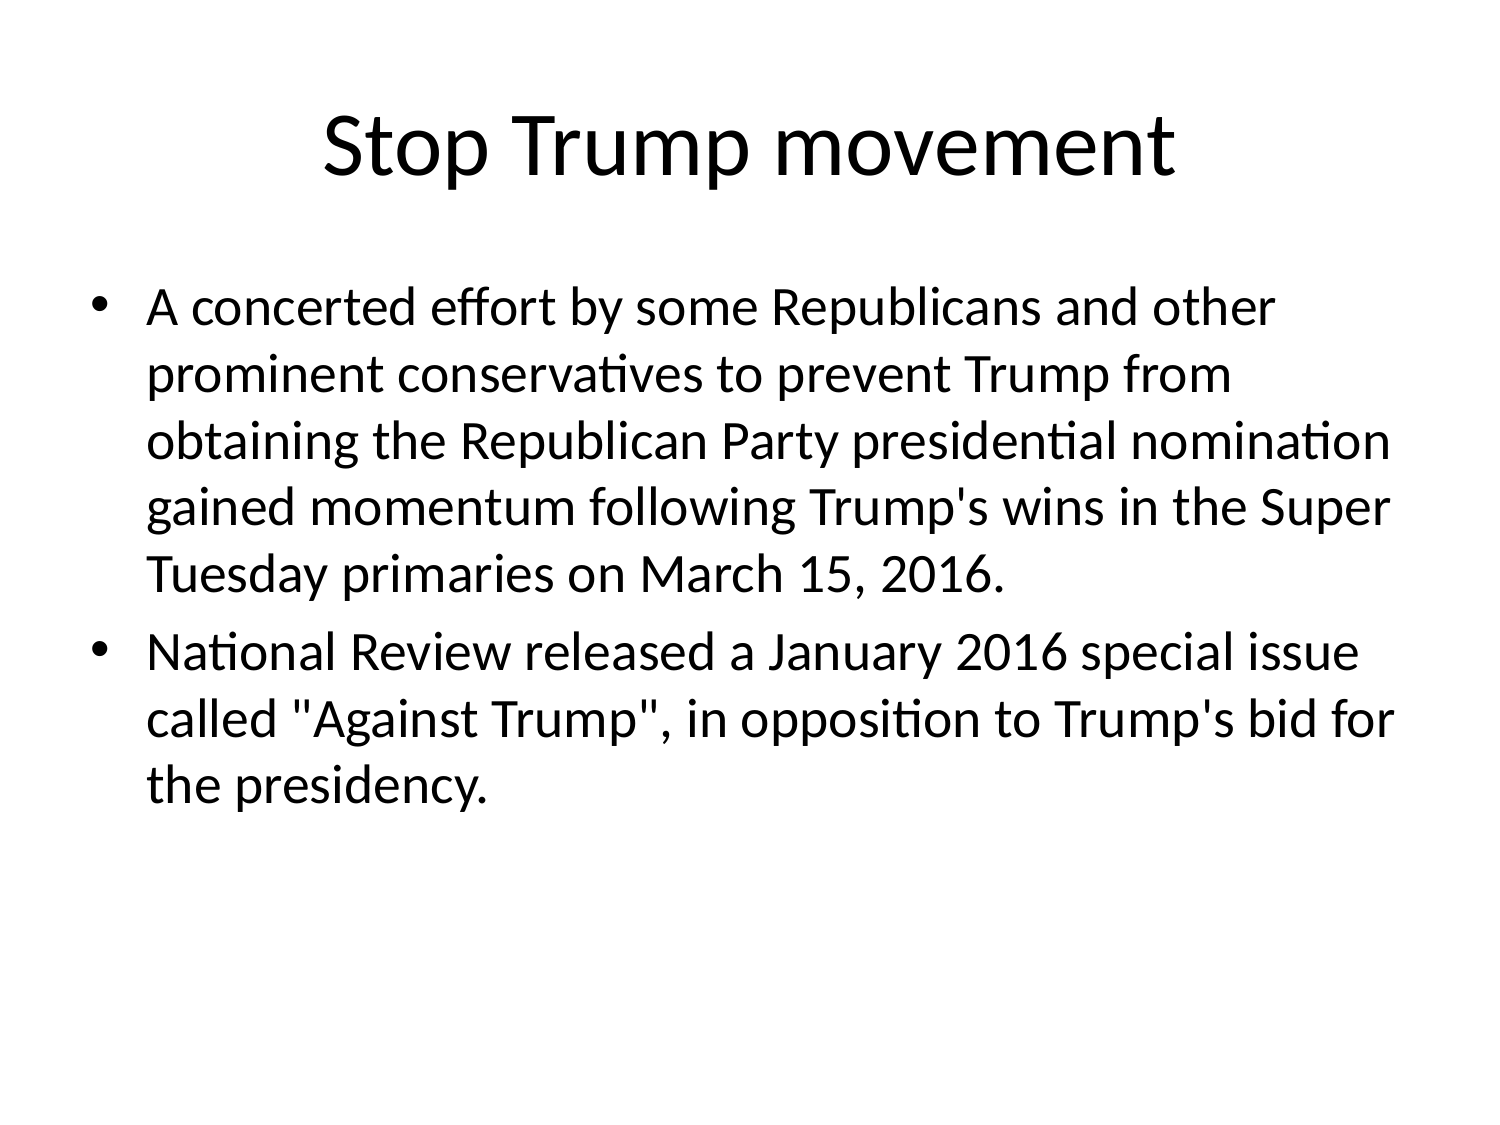

# Stop Trump movement
A concerted effort by some Republicans and other prominent conservatives to prevent Trump from obtaining the Republican Party presidential nomination gained momentum following Trump's wins in the Super Tuesday primaries on March 15, 2016.
National Review released a January 2016 special issue called "Against Trump", in opposition to Trump's bid for the presidency.